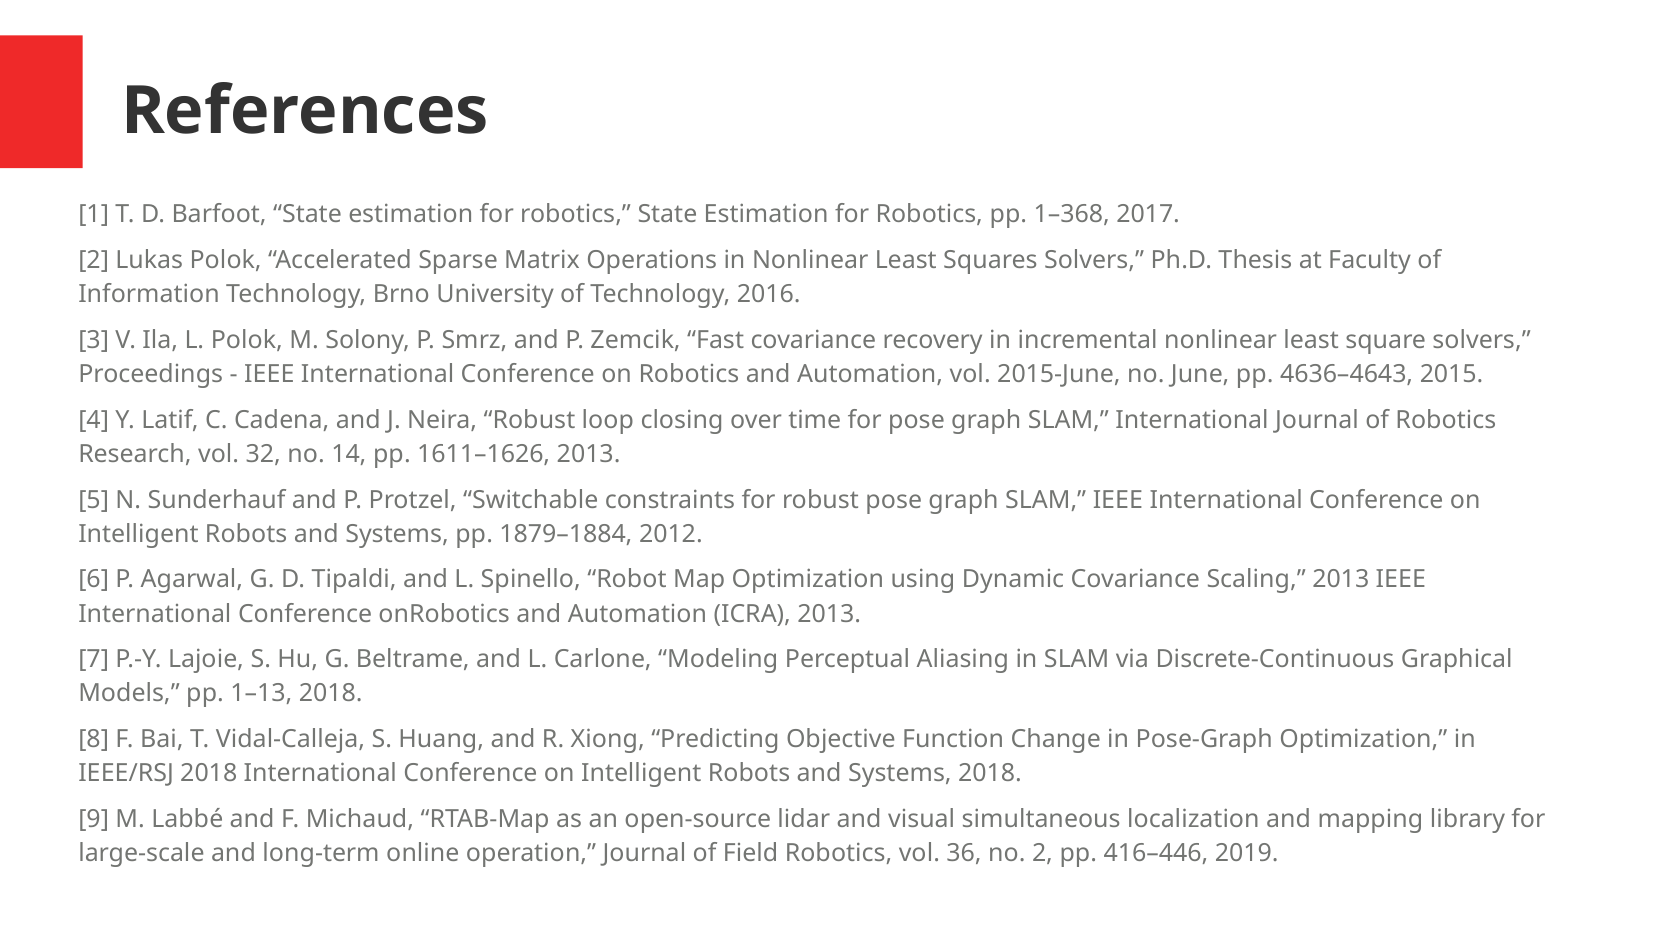

References
[1] T. D. Barfoot, “State estimation for robotics,” State Estimation for Robotics, pp. 1–368, 2017.
[2] Lukas Polok, “Accelerated Sparse Matrix Operations in Nonlinear Least Squares Solvers,” Ph.D. Thesis at Faculty of Information Technology, Brno University of Technology, 2016.
[3] V. Ila, L. Polok, M. Solony, P. Smrz, and P. Zemcik, “Fast covariance recovery in incremental nonlinear least square solvers,” Proceedings - IEEE International Conference on Robotics and Automation, vol. 2015-June, no. June, pp. 4636–4643, 2015.
[4] Y. Latif, C. Cadena, and J. Neira, “Robust loop closing over time for pose graph SLAM,” International Journal of Robotics Research, vol. 32, no. 14, pp. 1611–1626, 2013.
[5] N. Sunderhauf and P. Protzel, “Switchable constraints for robust pose graph SLAM,” IEEE International Conference on Intelligent Robots and Systems, pp. 1879–1884, 2012.
[6] P. Agarwal, G. D. Tipaldi, and L. Spinello, “Robot Map Optimization using Dynamic Covariance Scaling,” 2013 IEEE International Conference onRobotics and Automation (ICRA), 2013.
[7] P.-Y. Lajoie, S. Hu, G. Beltrame, and L. Carlone, “Modeling Perceptual Aliasing in SLAM via Discrete-Continuous Graphical Models,” pp. 1–13, 2018.
[8] F. Bai, T. Vidal-Calleja, S. Huang, and R. Xiong, “Predicting Objective Function Change in Pose-Graph Optimization,” in IEEE/RSJ 2018 International Conference on Intelligent Robots and Systems, 2018.
[9] M. Labbé and F. Michaud, “RTAB-Map as an open-source lidar and visual simultaneous localization and mapping library for large-scale and long-term online operation,” Journal of Field Robotics, vol. 36, no. 2, pp. 416–446, 2019.